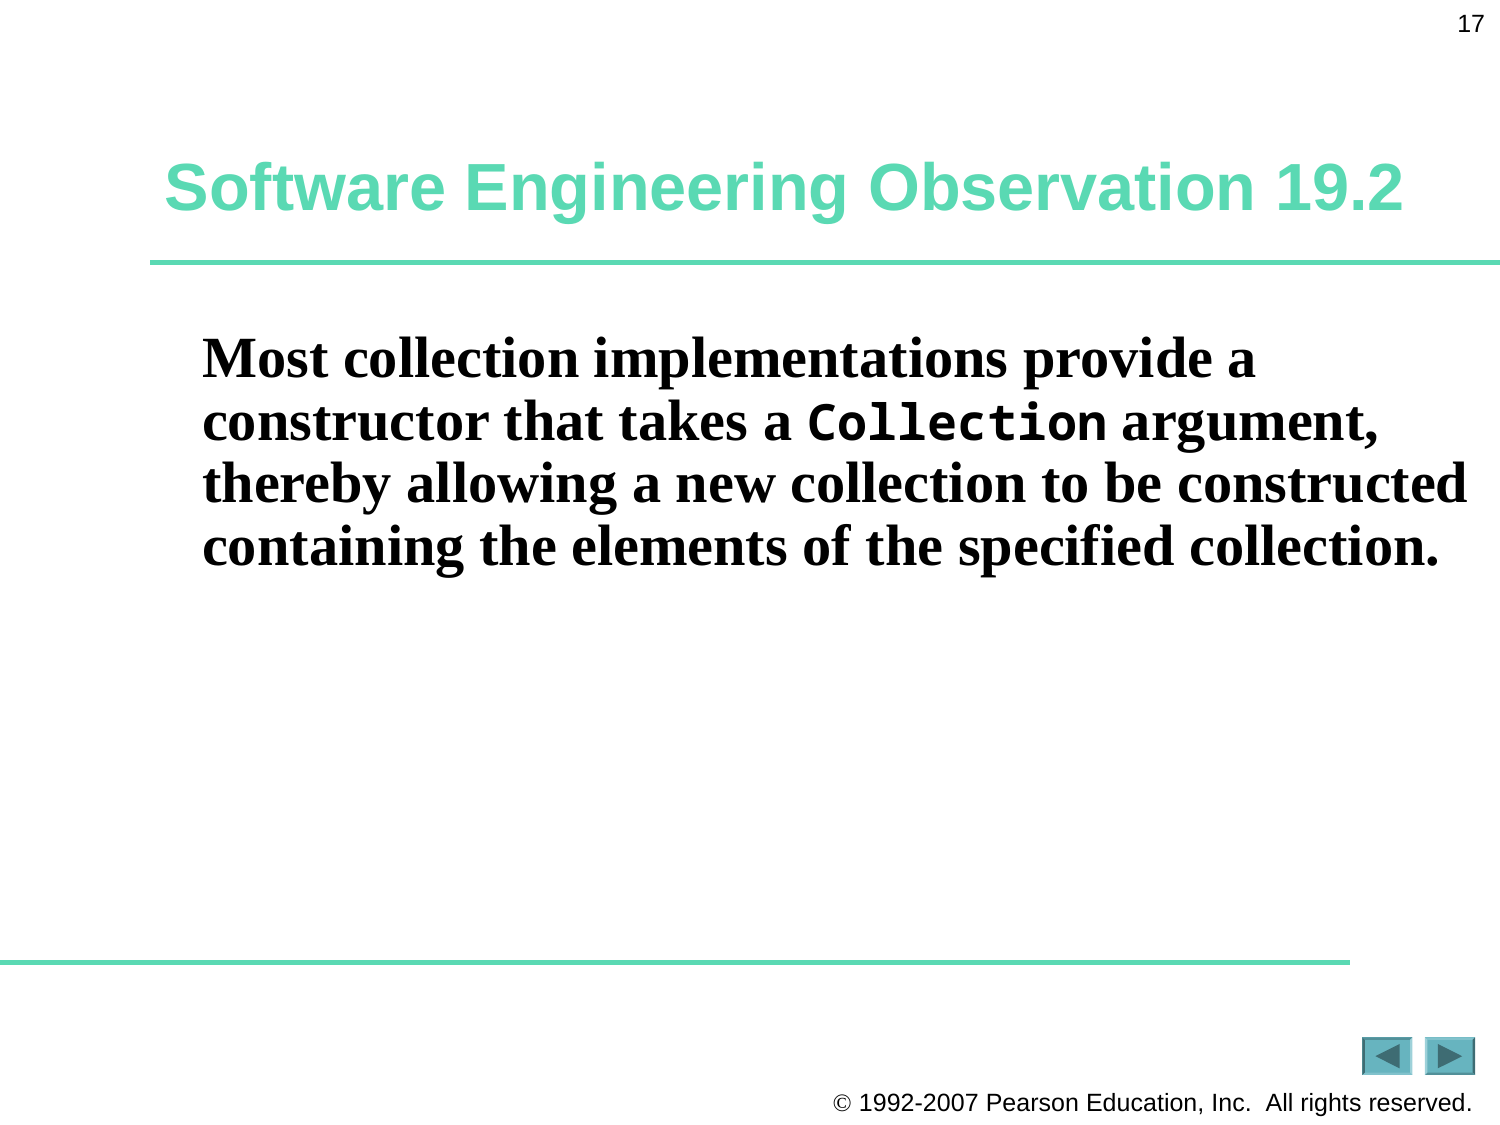

# Software Engineering Observation 19.2
Most collection implementations provide a constructor that takes a Collection argument, thereby allowing a new collection to be constructed containing the elements of the specified collection.